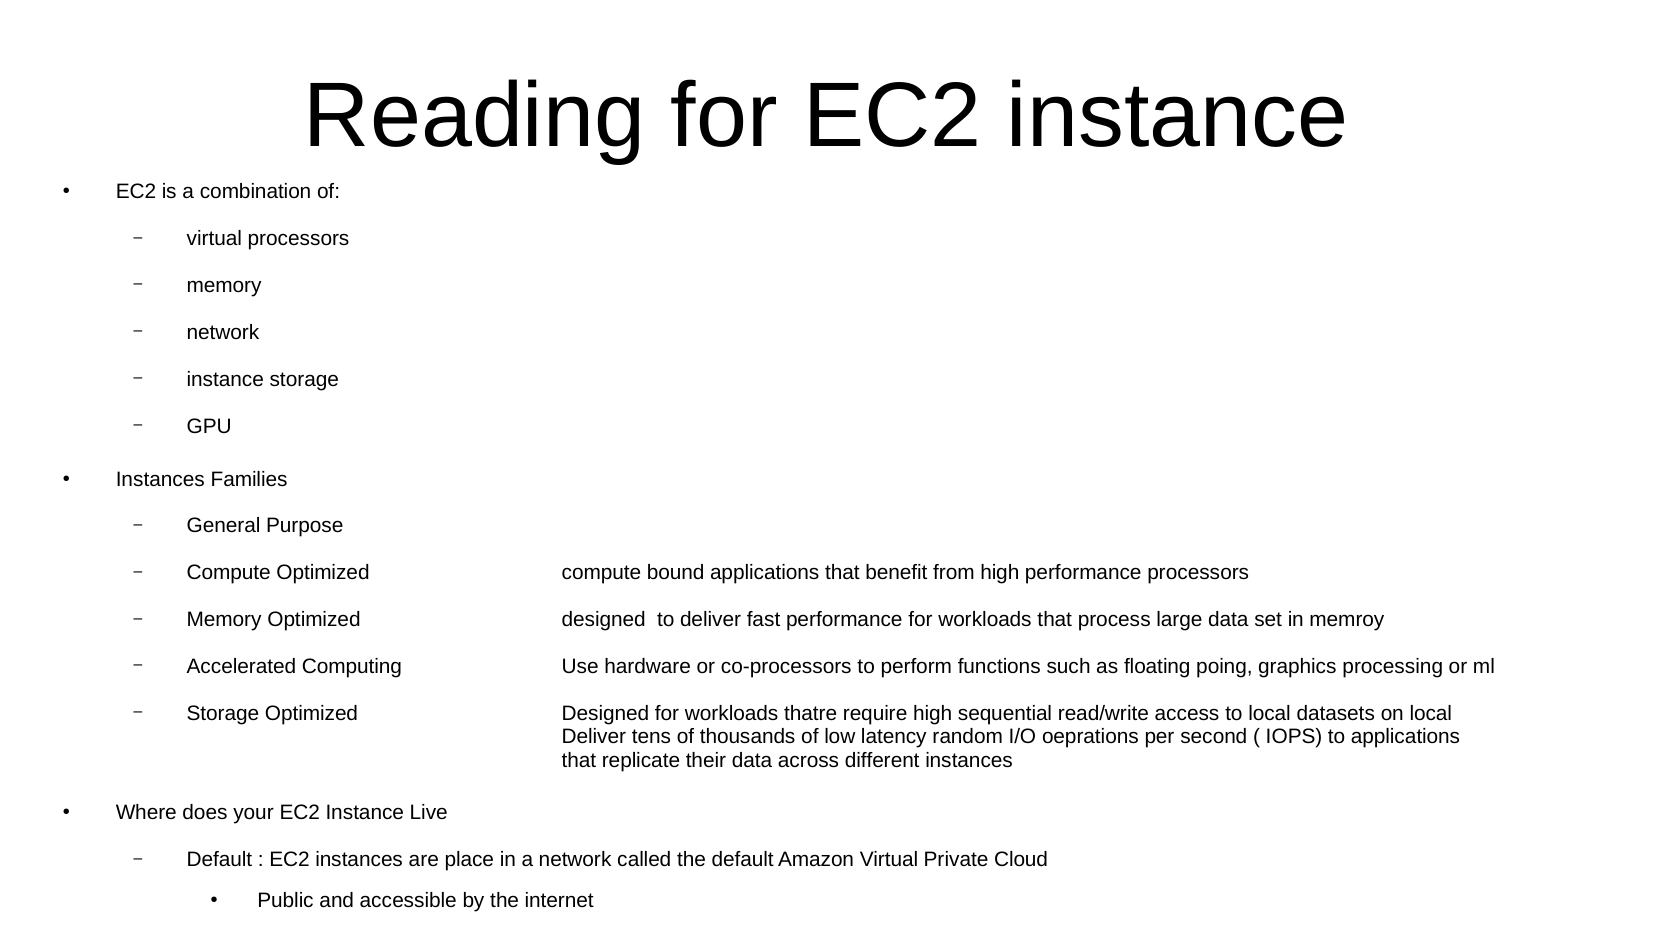

# Reading for EC2 instance
EC2 is a combination of:
virtual processors
memory
network
instance storage
GPU
Instances Families
General Purpose
Compute Optimized			compute bound applications that benefit from high performance processors
Memory Optimized			designed to deliver fast performance for workloads that process large data set in memroy
Accelerated Computing			Use hardware or co-processors to perform functions such as floating poing, graphics processing or ml
Storage Optimized			Designed for workloads thatre require high sequential read/write access to local datasets on local
					Deliver tens of thousands of low latency random I/O oeprations per second ( IOPS) to applications
					that replicate their data across different instances
Where does your EC2 Instance Live
Default : EC2 instances are place in a network called the default Amazon Virtual Private Cloud
Public and accessible by the internet